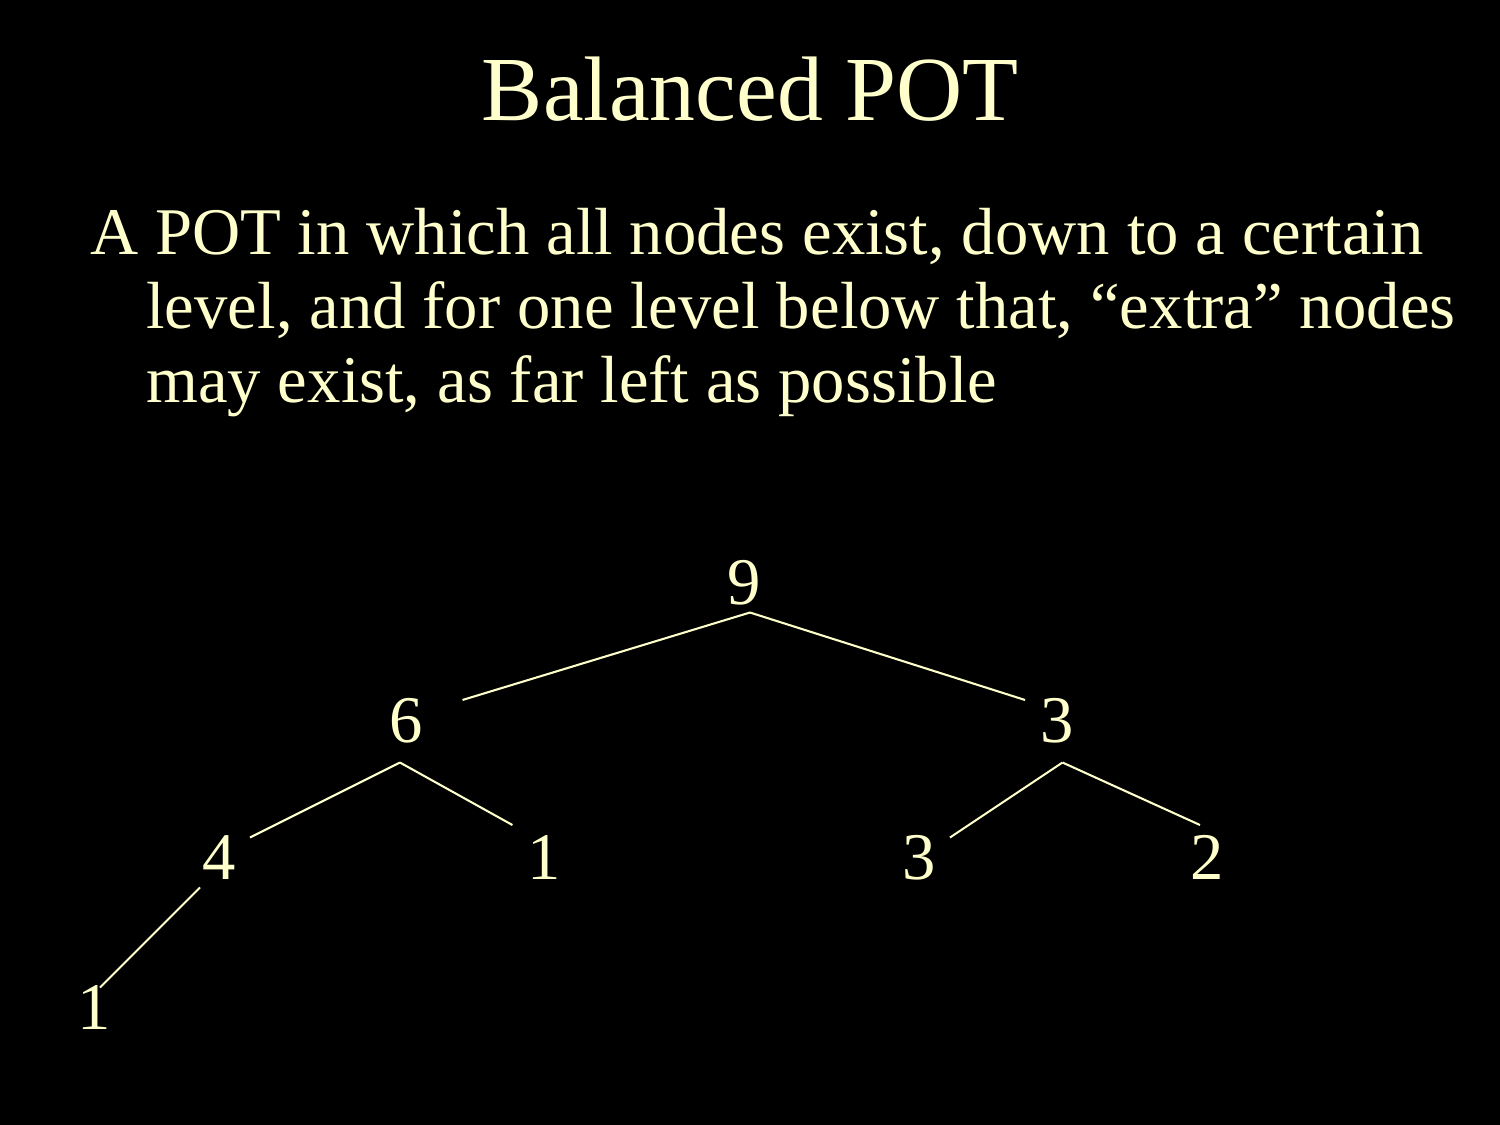

# Balanced POT
A POT in which all nodes exist, down to a certain level, and for one level below that, “extra” nodes may exist, as far left as possible
9
6
3
4
1
3
2
1